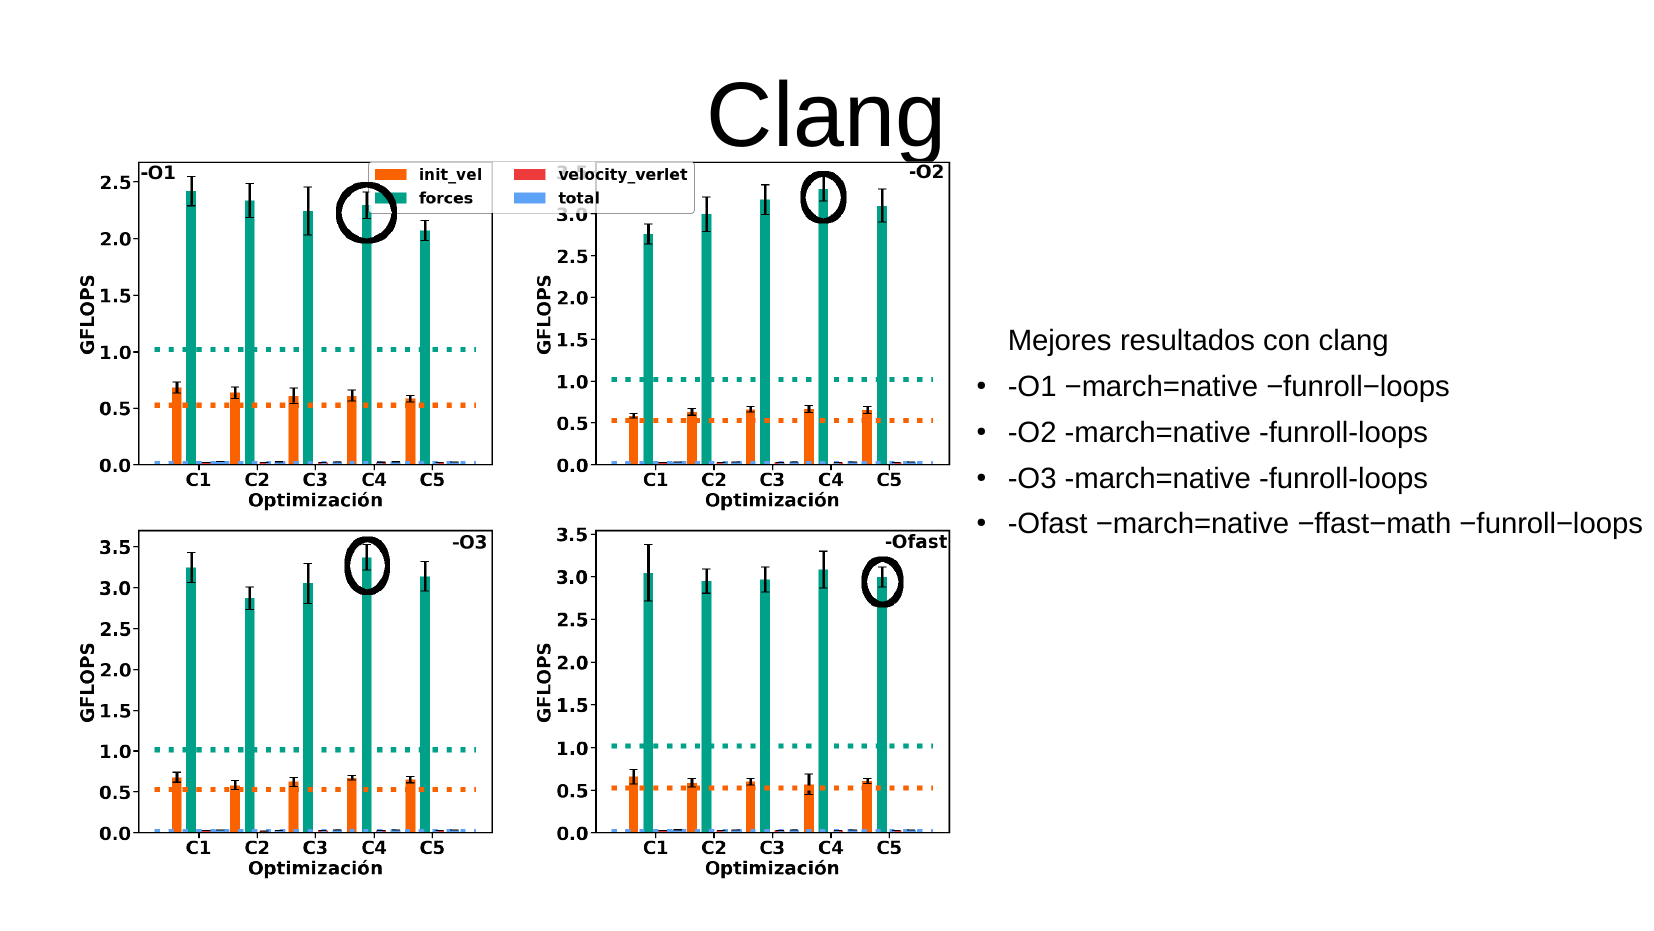

Mejores resultados con clang
 -O1 −march=native −funroll−loops
 -O2 -march=native -funroll-loops
 -O3 -march=native -funroll-loops
 -Ofast −march=native −ffast−math −funroll−loops
# Clang